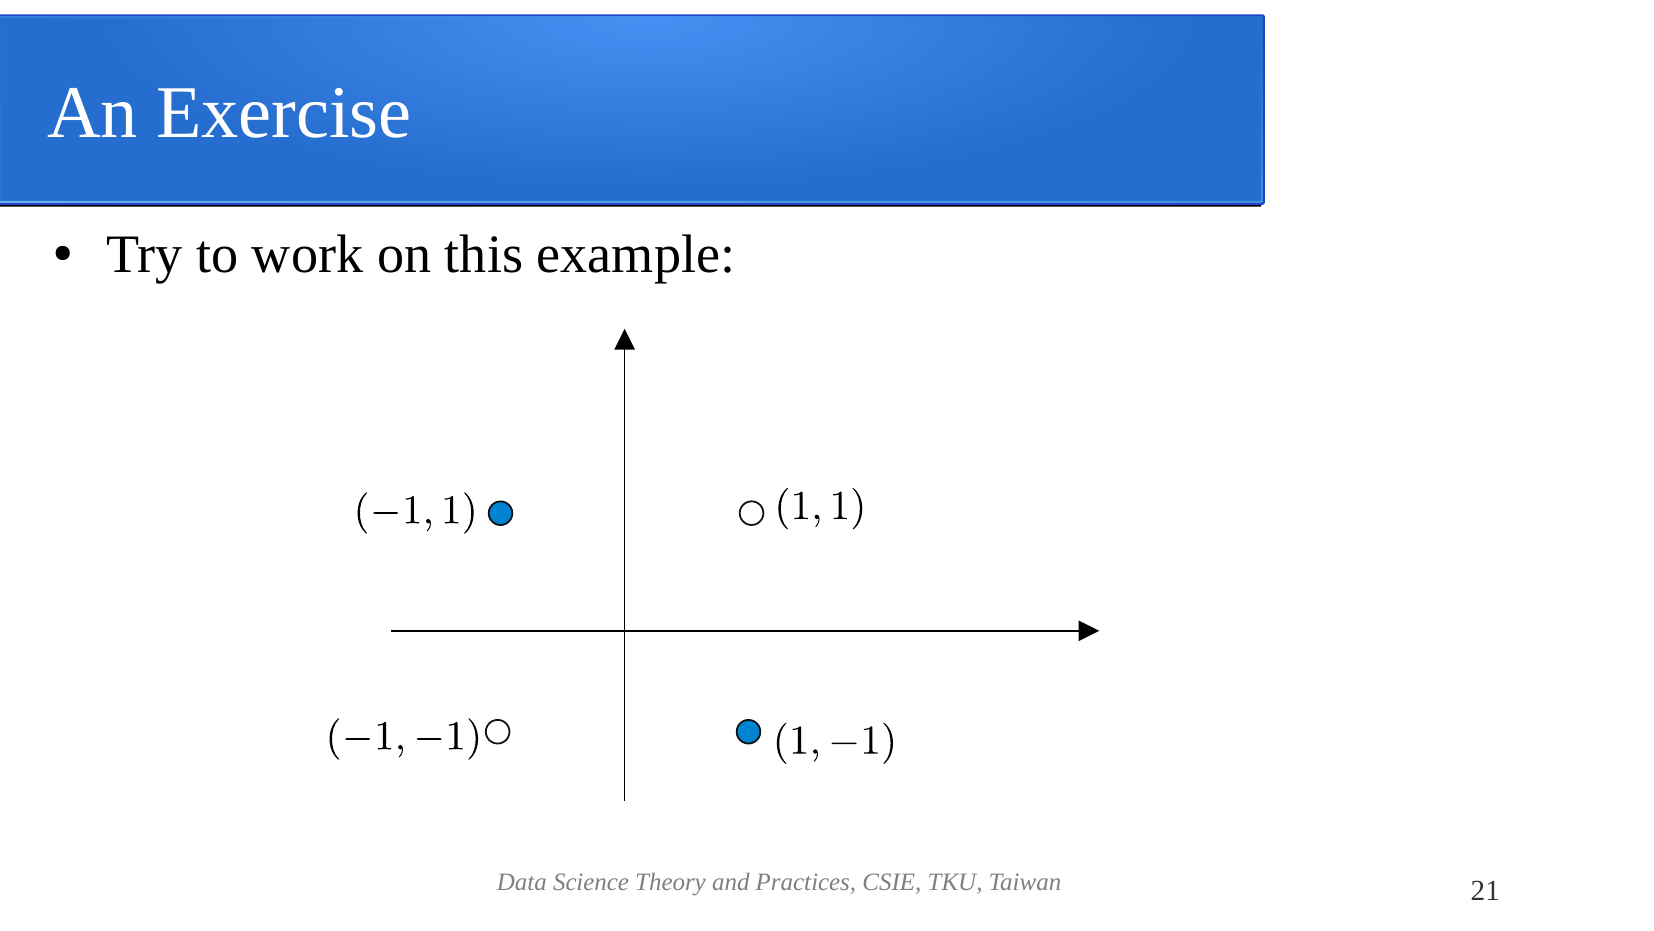

# An Exercise
Try to work on this example:
Data Science Theory and Practices, CSIE, TKU, Taiwan
21